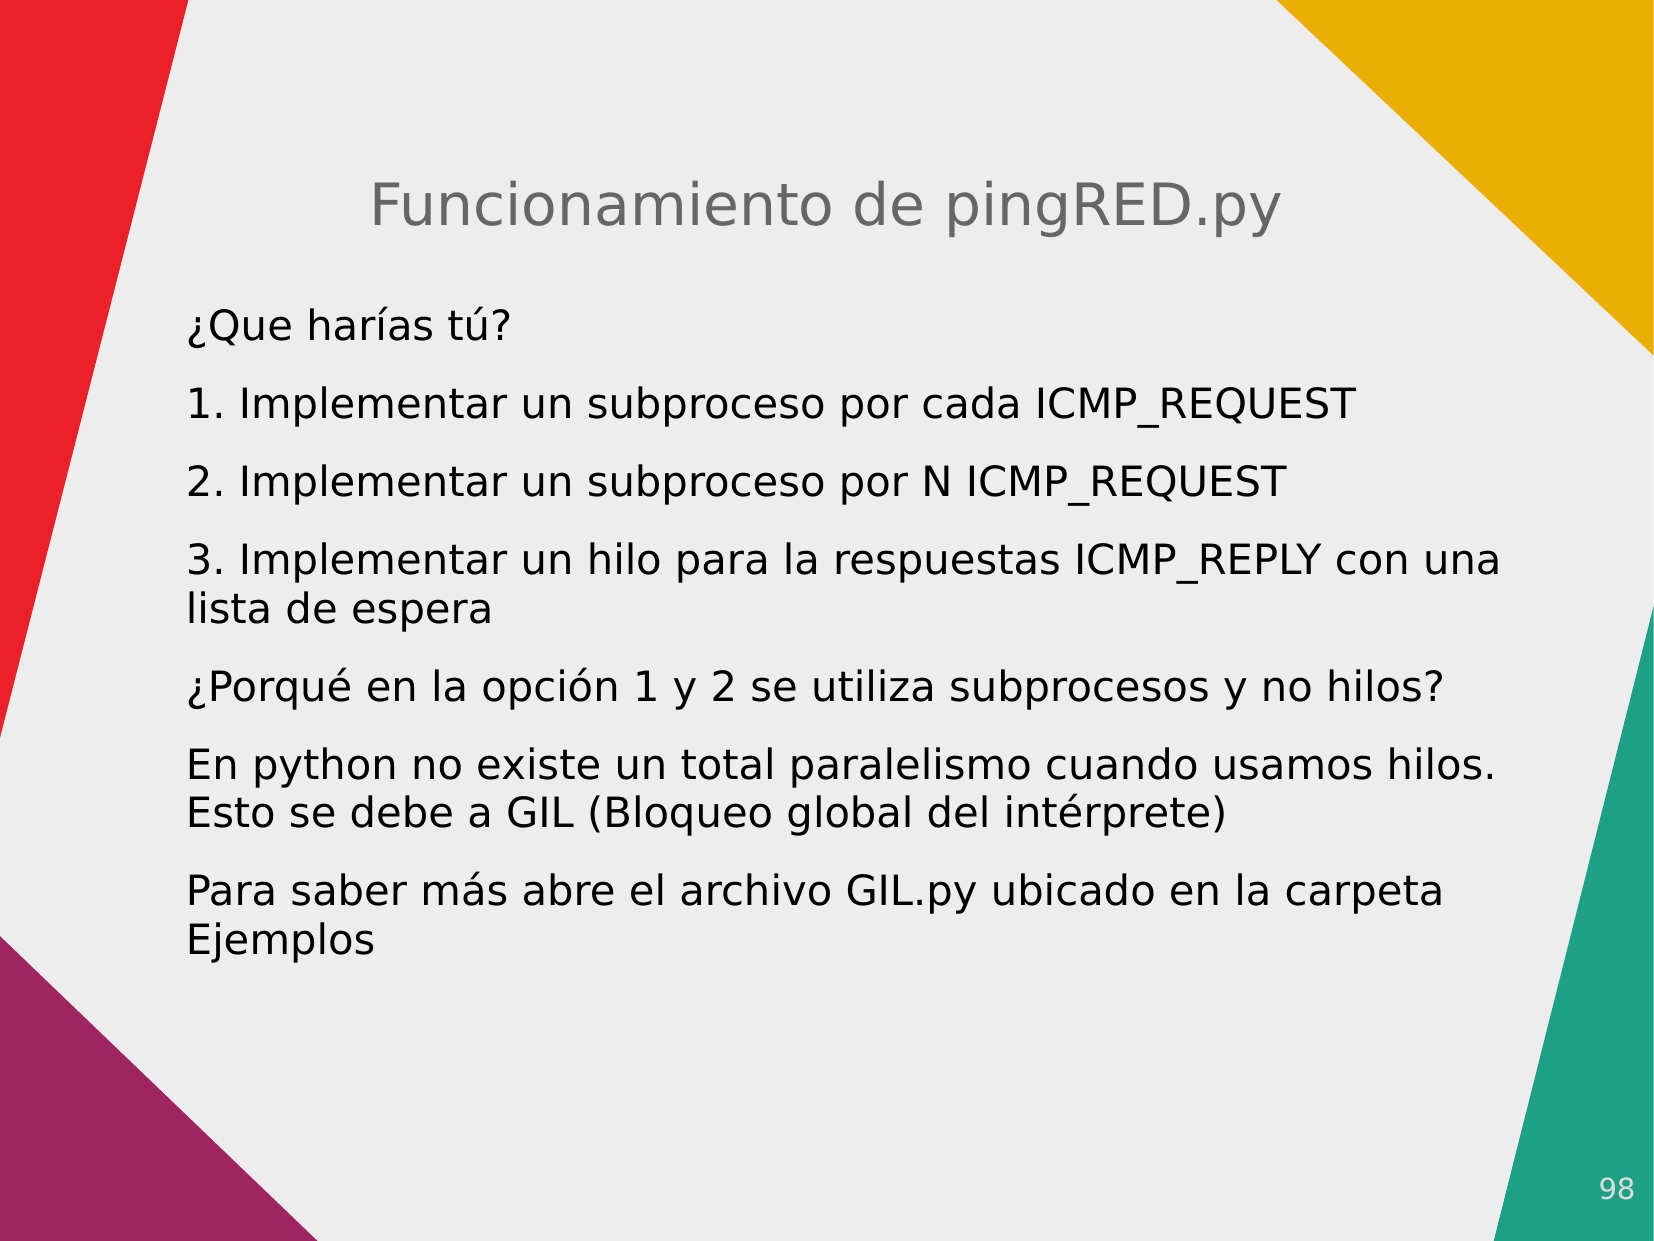

# Funcionamiento de pingRED.py
¿Que harías tú?
1. Implementar un subproceso por cada ICMP_REQUEST
2. Implementar un subproceso por N ICMP_REQUEST
3. Implementar un hilo para la respuestas ICMP_REPLY con una lista de espera
¿Porqué en la opción 1 y 2 se utiliza subprocesos y no hilos?
En python no existe un total paralelismo cuando usamos hilos. Esto se debe a GIL (Bloqueo global del intérprete)
Para saber más abre el archivo GIL.py ubicado en la carpeta Ejemplos
98